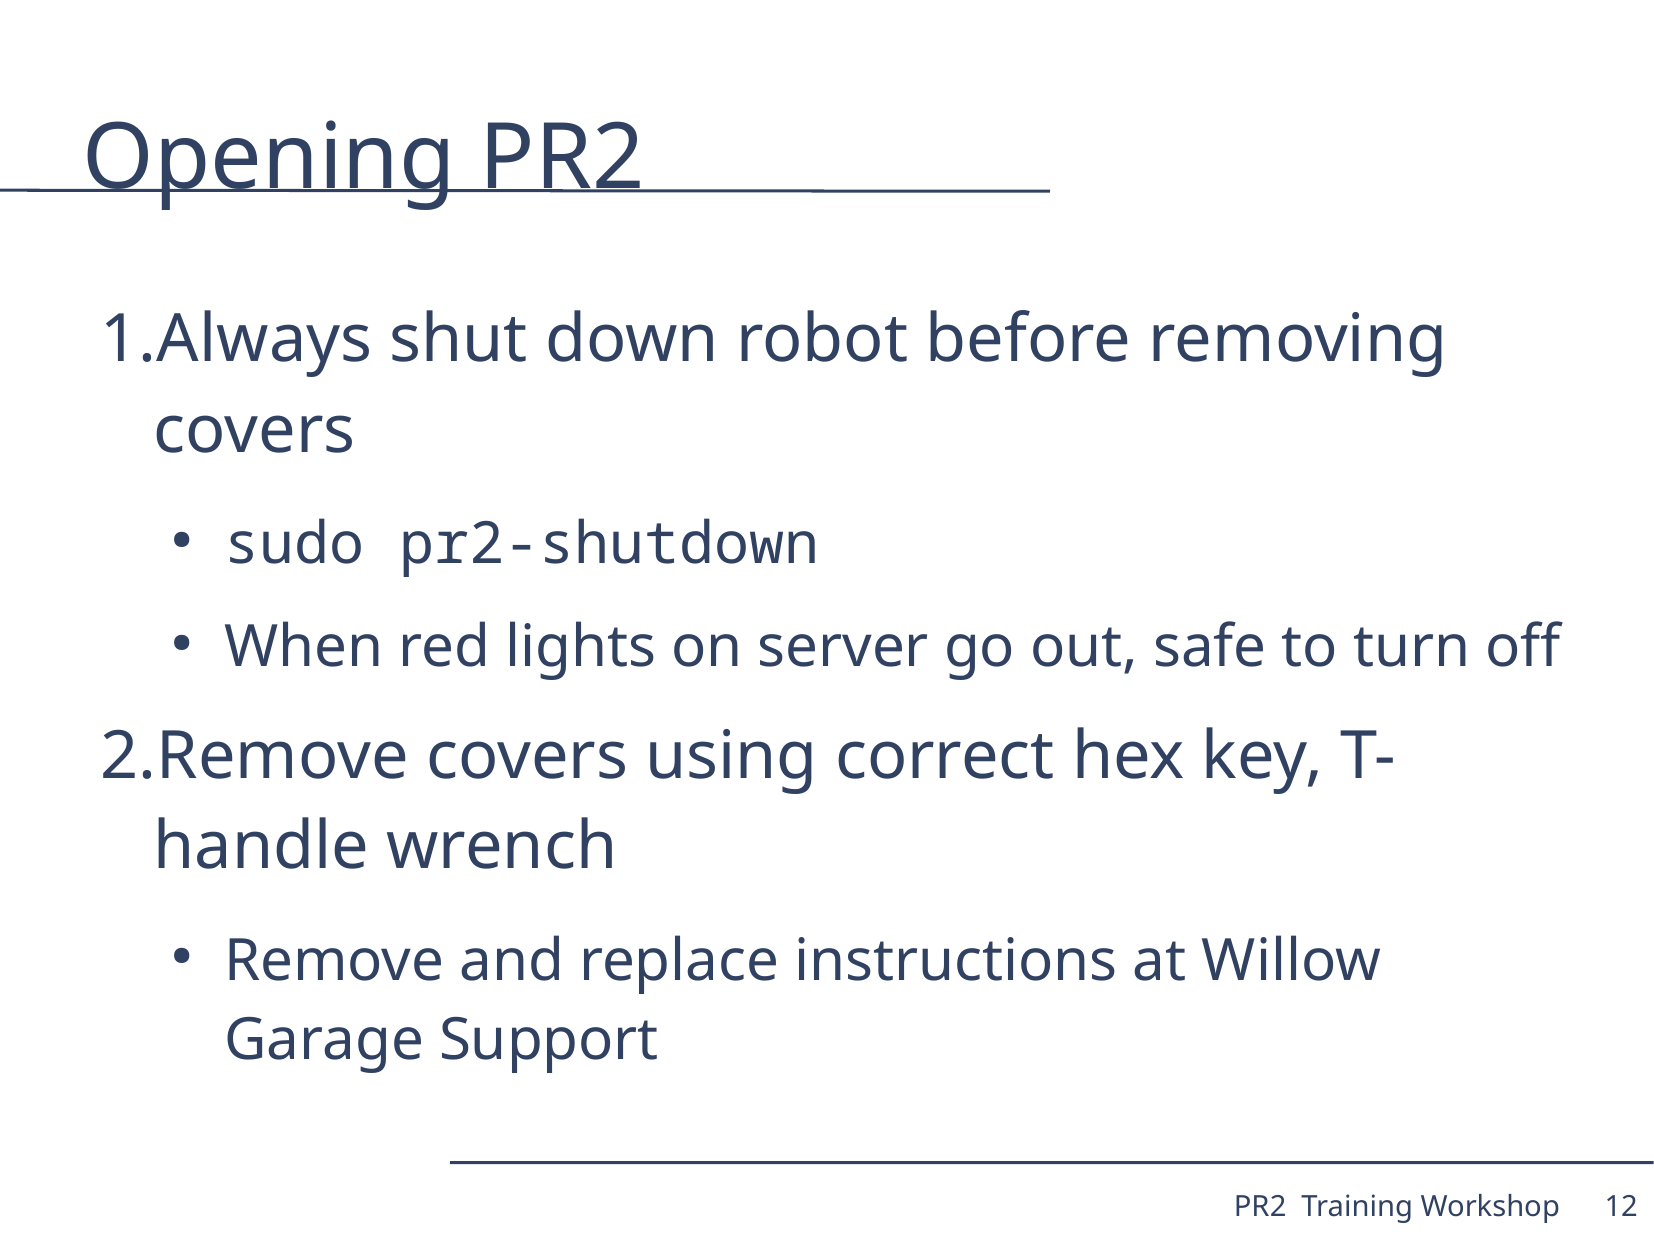

# Opening PR2
Always shut down robot before removing covers
sudo pr2-shutdown
When red lights on server go out, safe to turn off
Remove covers using correct hex key, T-handle wrench
Remove and replace instructions at Willow Garage Support